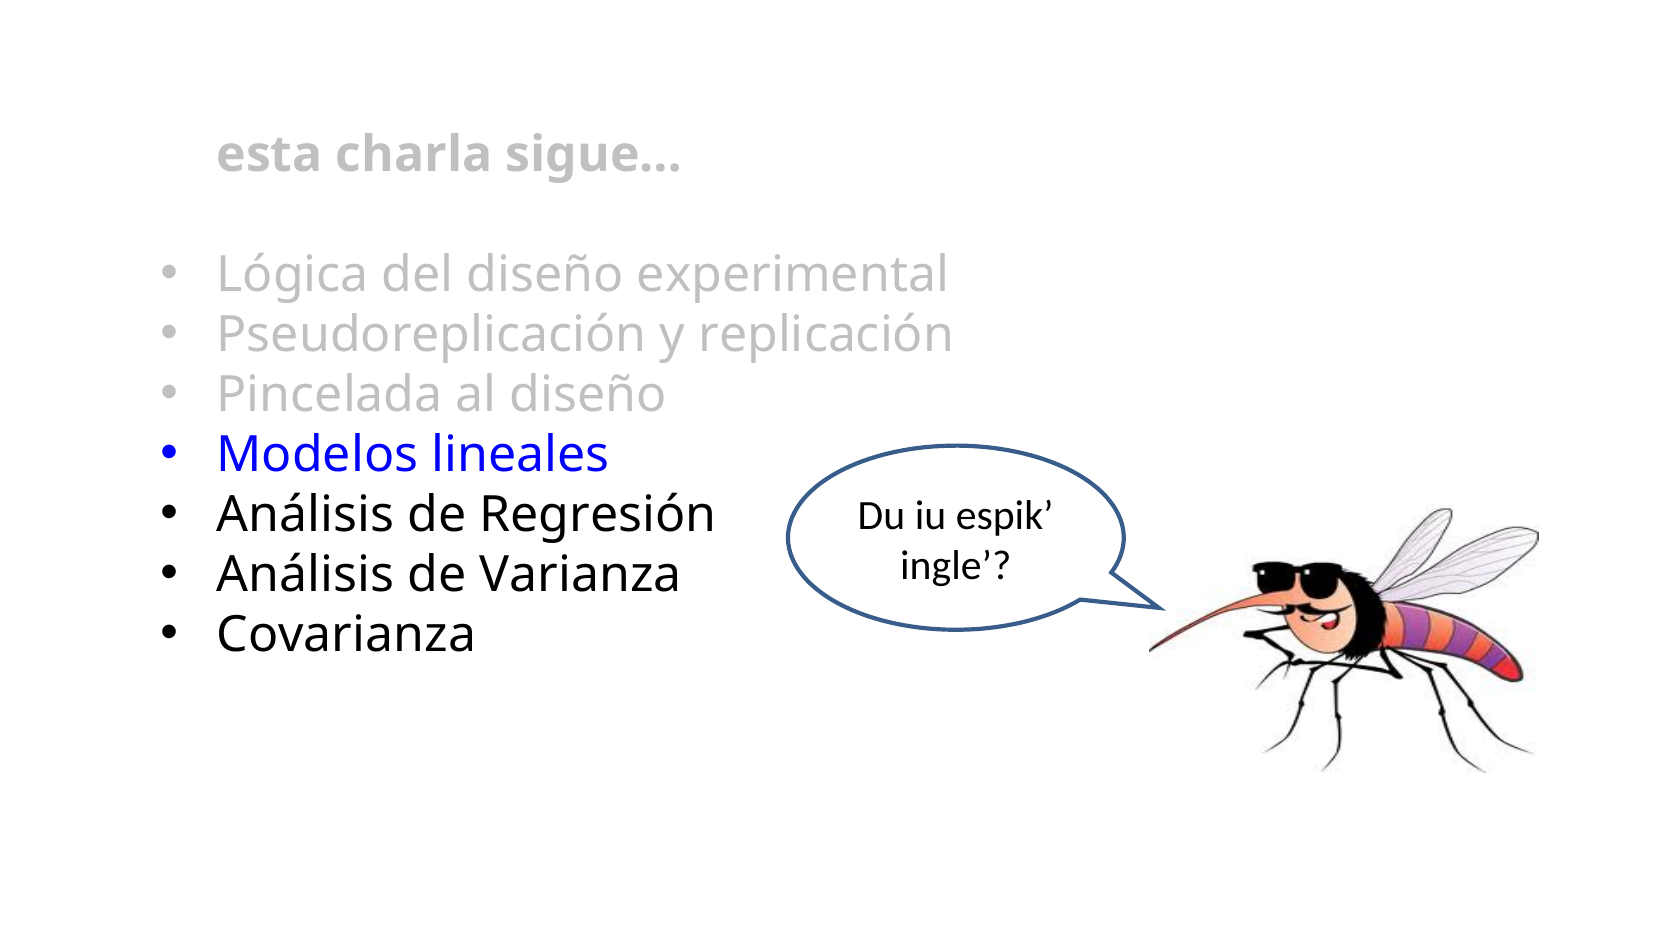

esta charla sigue…
Lógica del diseño experimental
Pseudoreplicación y replicación
Pincelada al diseño
Modelos lineales
Análisis de Regresión
Análisis de Varianza
Covarianza
Du iu espik’ ingle’?